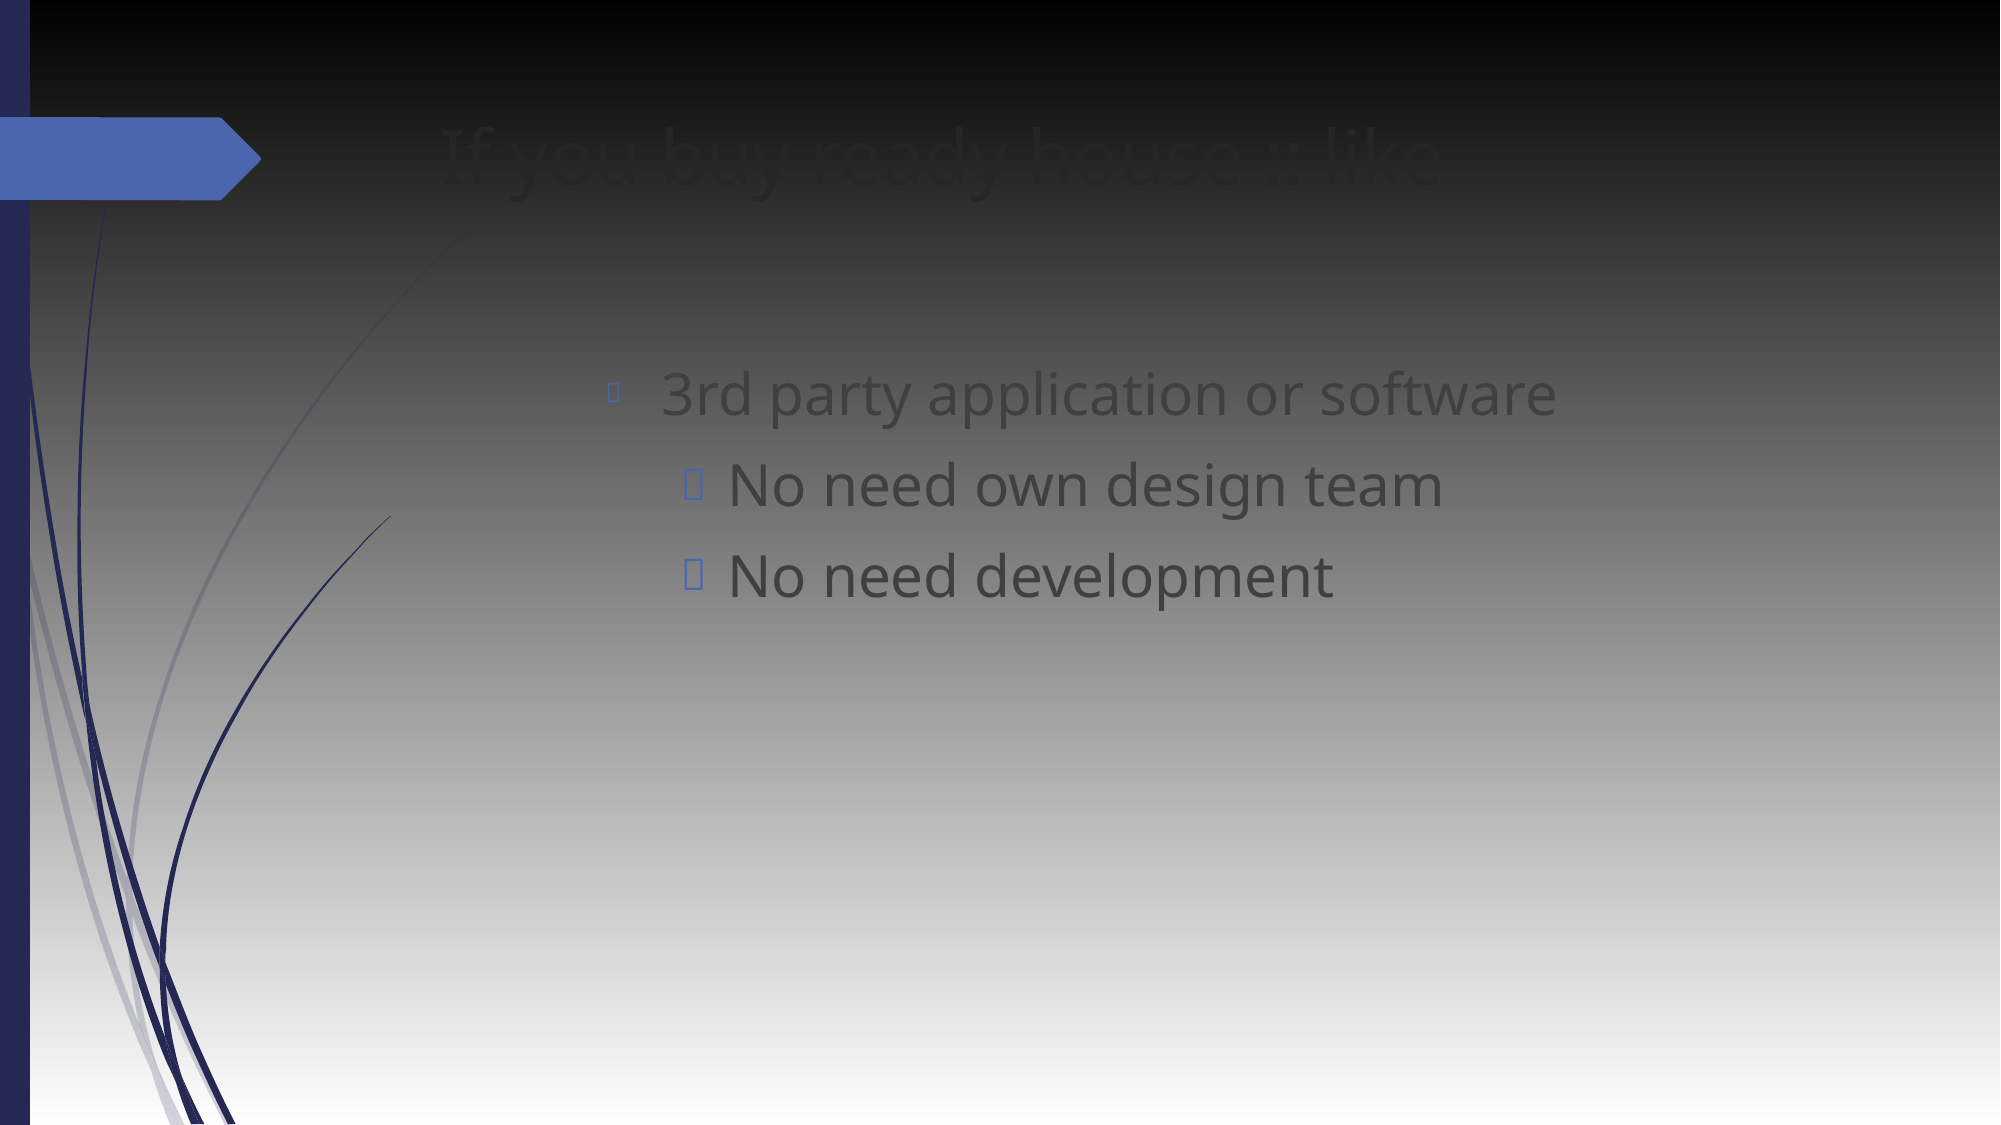

# If you buy ready house :: like
3rd party application or software
No need own design team
No need development